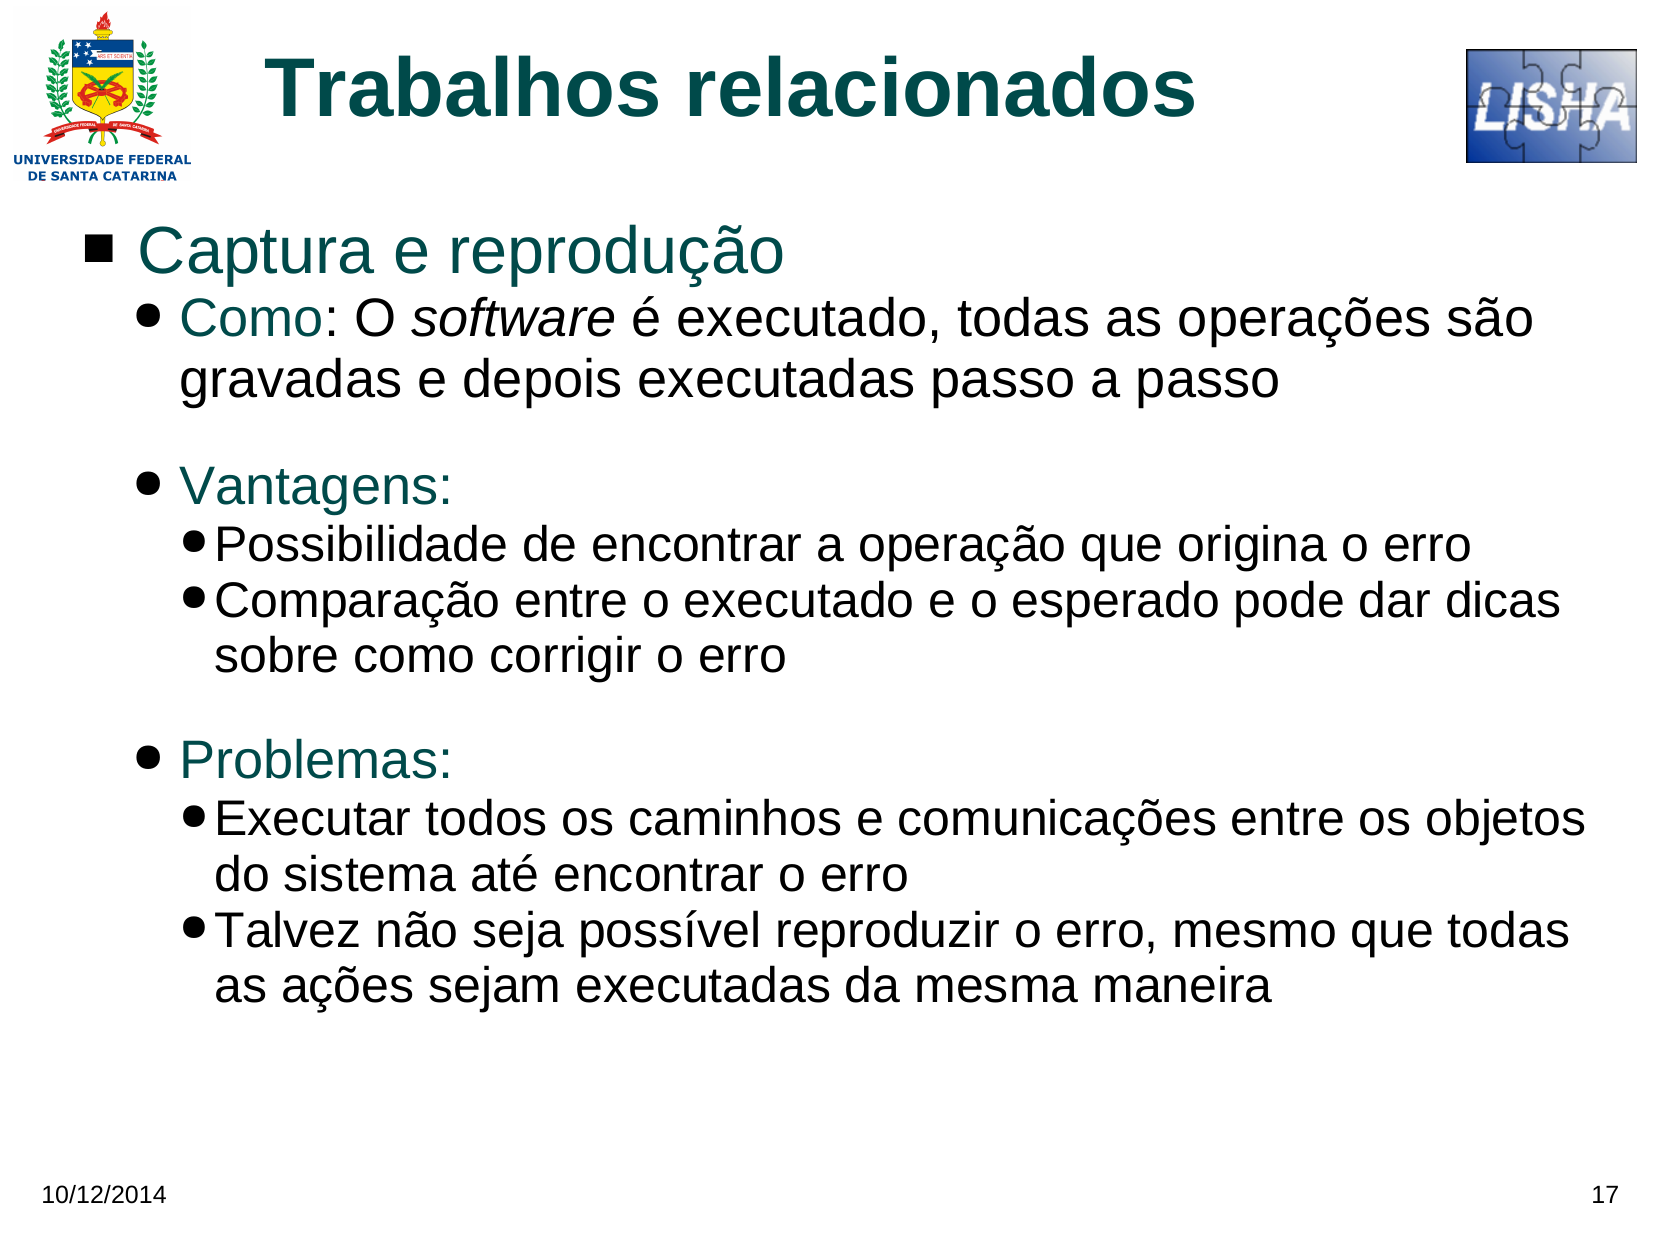

# Trabalhos relacionados
Captura e reprodução
Como: O software é executado, todas as operações são gravadas e depois executadas passo a passo
Vantagens:
Possibilidade de encontrar a operação que origina o erro
Comparação entre o executado e o esperado pode dar dicas sobre como corrigir o erro
Problemas:
Executar todos os caminhos e comunicações entre os objetos do sistema até encontrar o erro
Talvez não seja possível reproduzir o erro, mesmo que todas as ações sejam executadas da mesma maneira